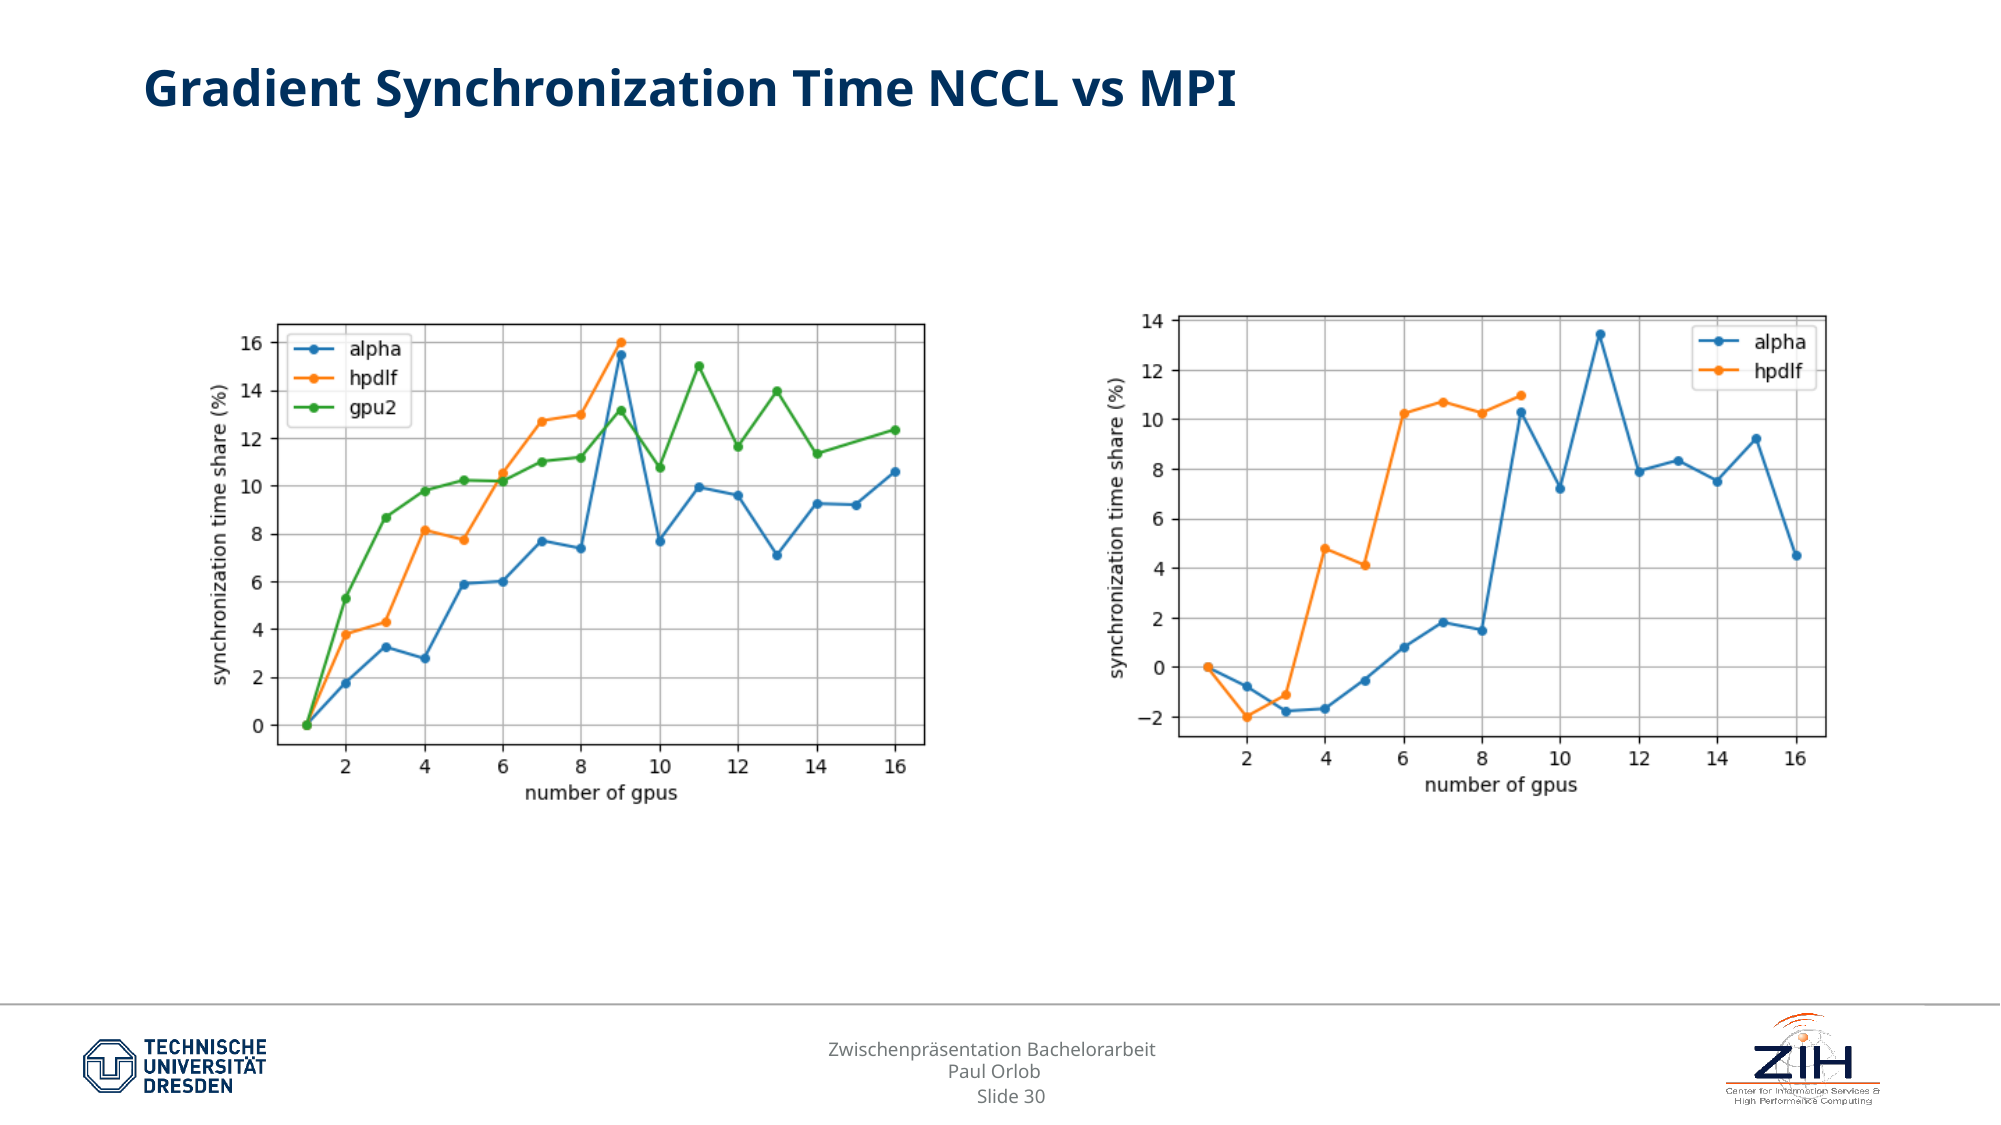

# Gradient Synchronization Time NCCL vs MPI